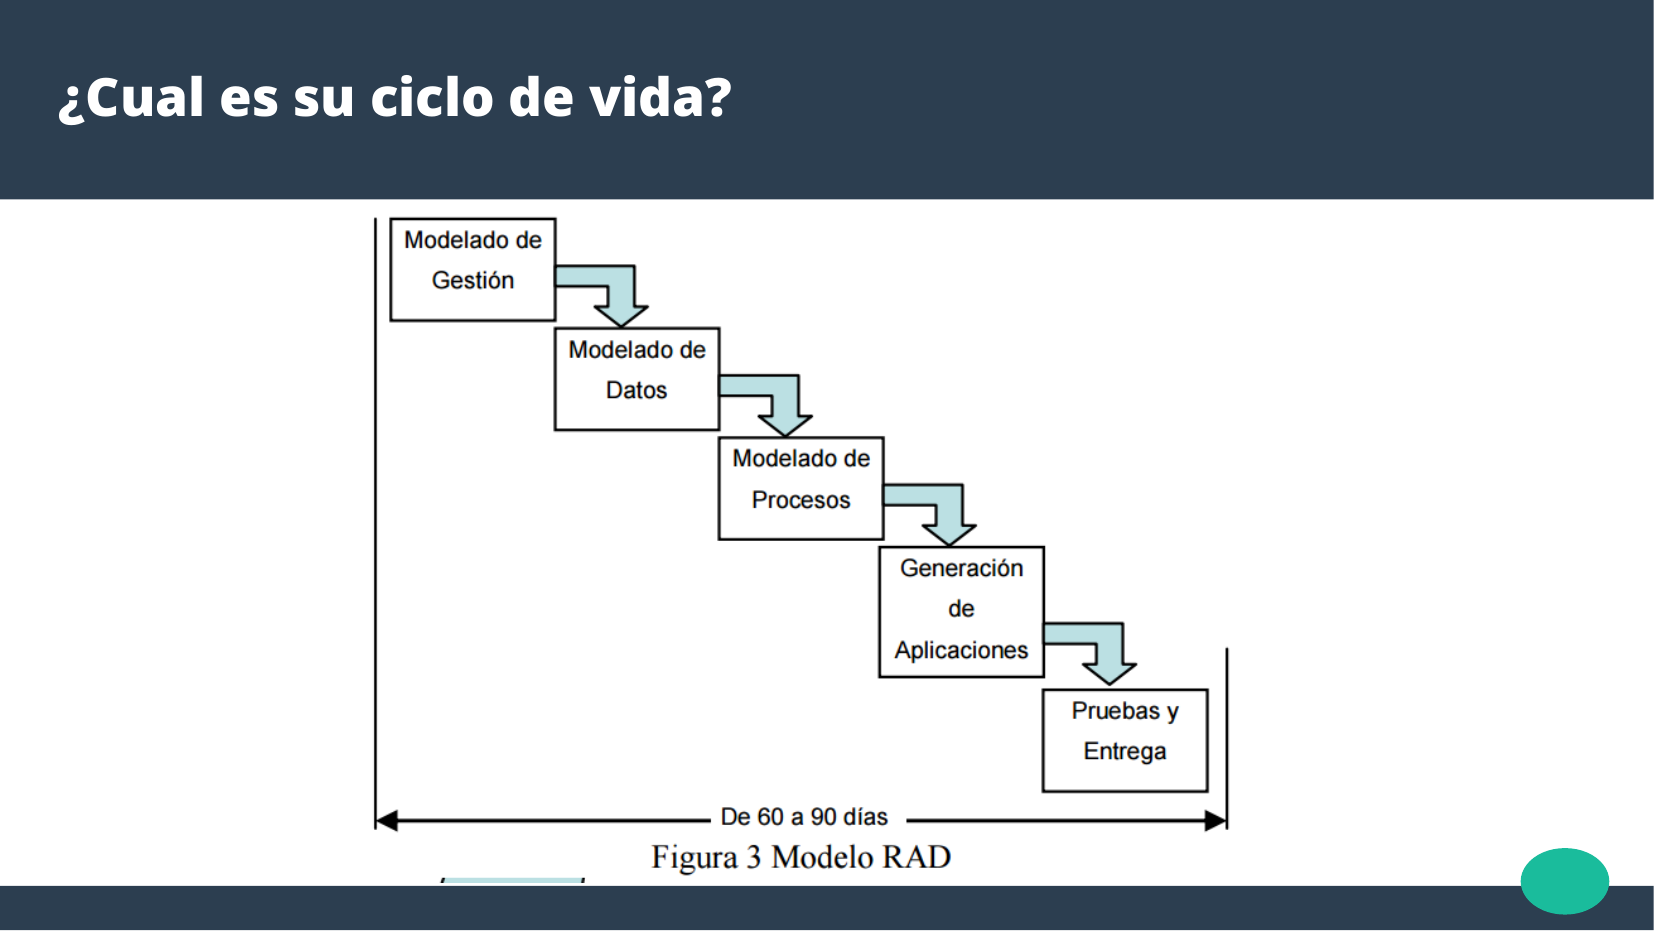

# ¿Cual es su ciclo de vida?